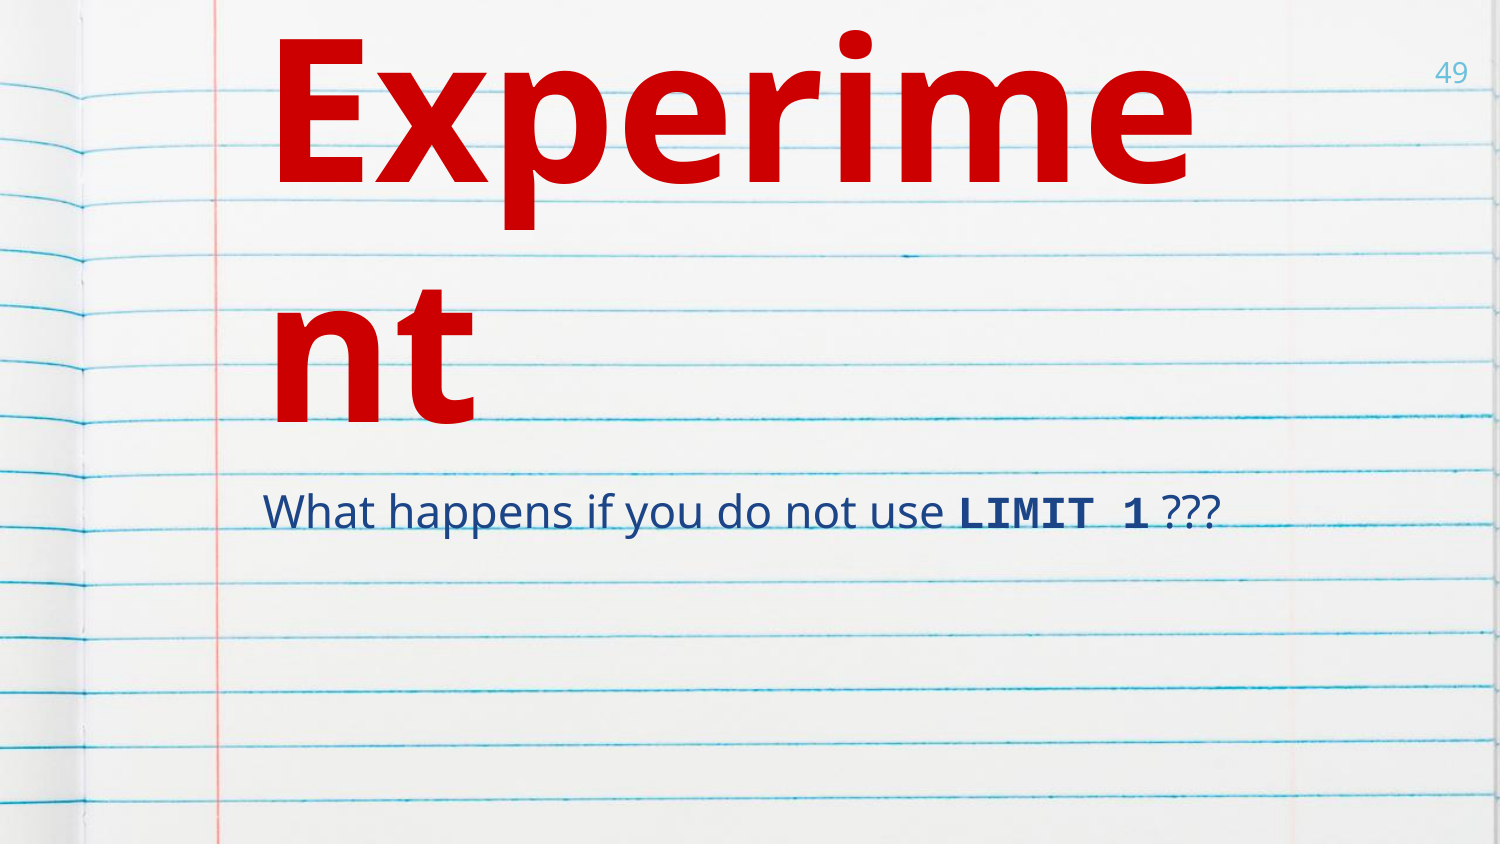

# Experiment
What happens if you do not use LIMIT 1 ???